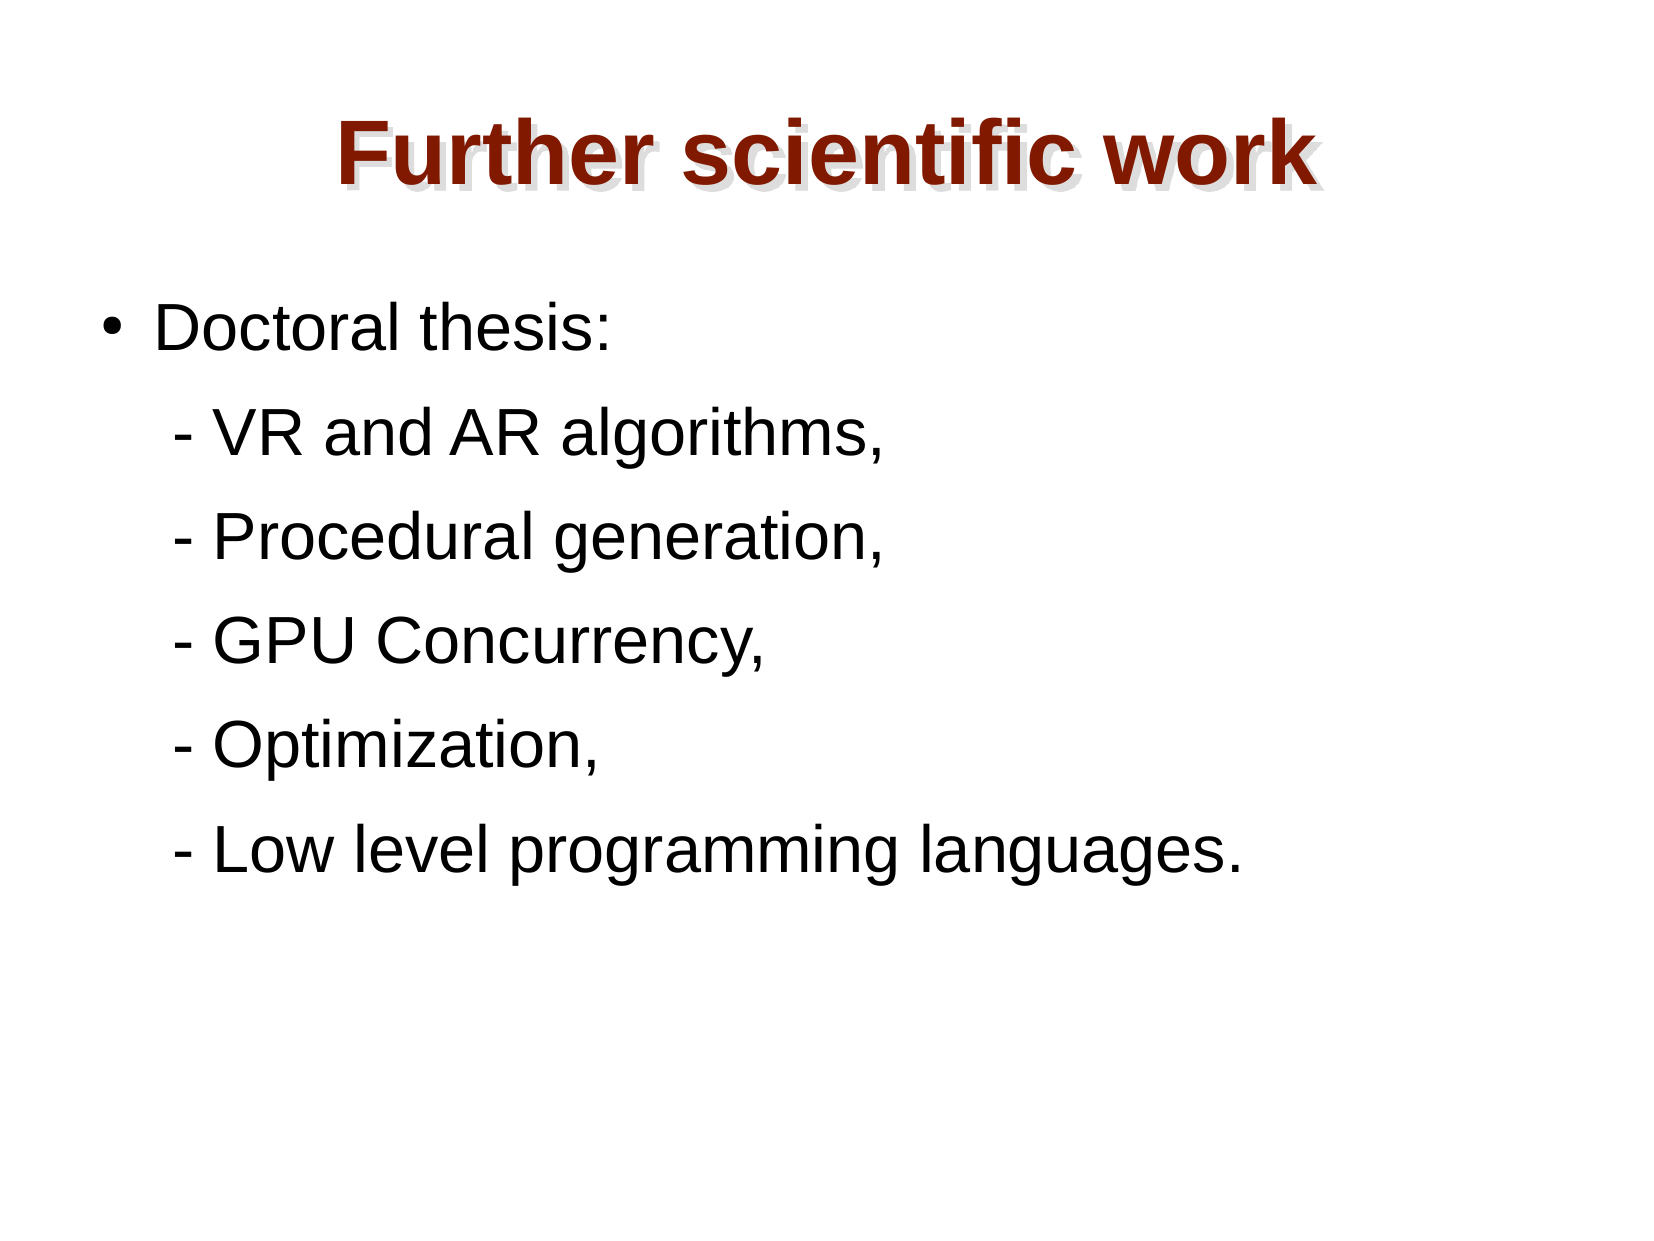

# Further scientific work
Doctoral thesis:
 - VR and AR algorithms,
 - Procedural generation,
 - GPU Concurrency,
 - Optimization,
 - Low level programming languages.